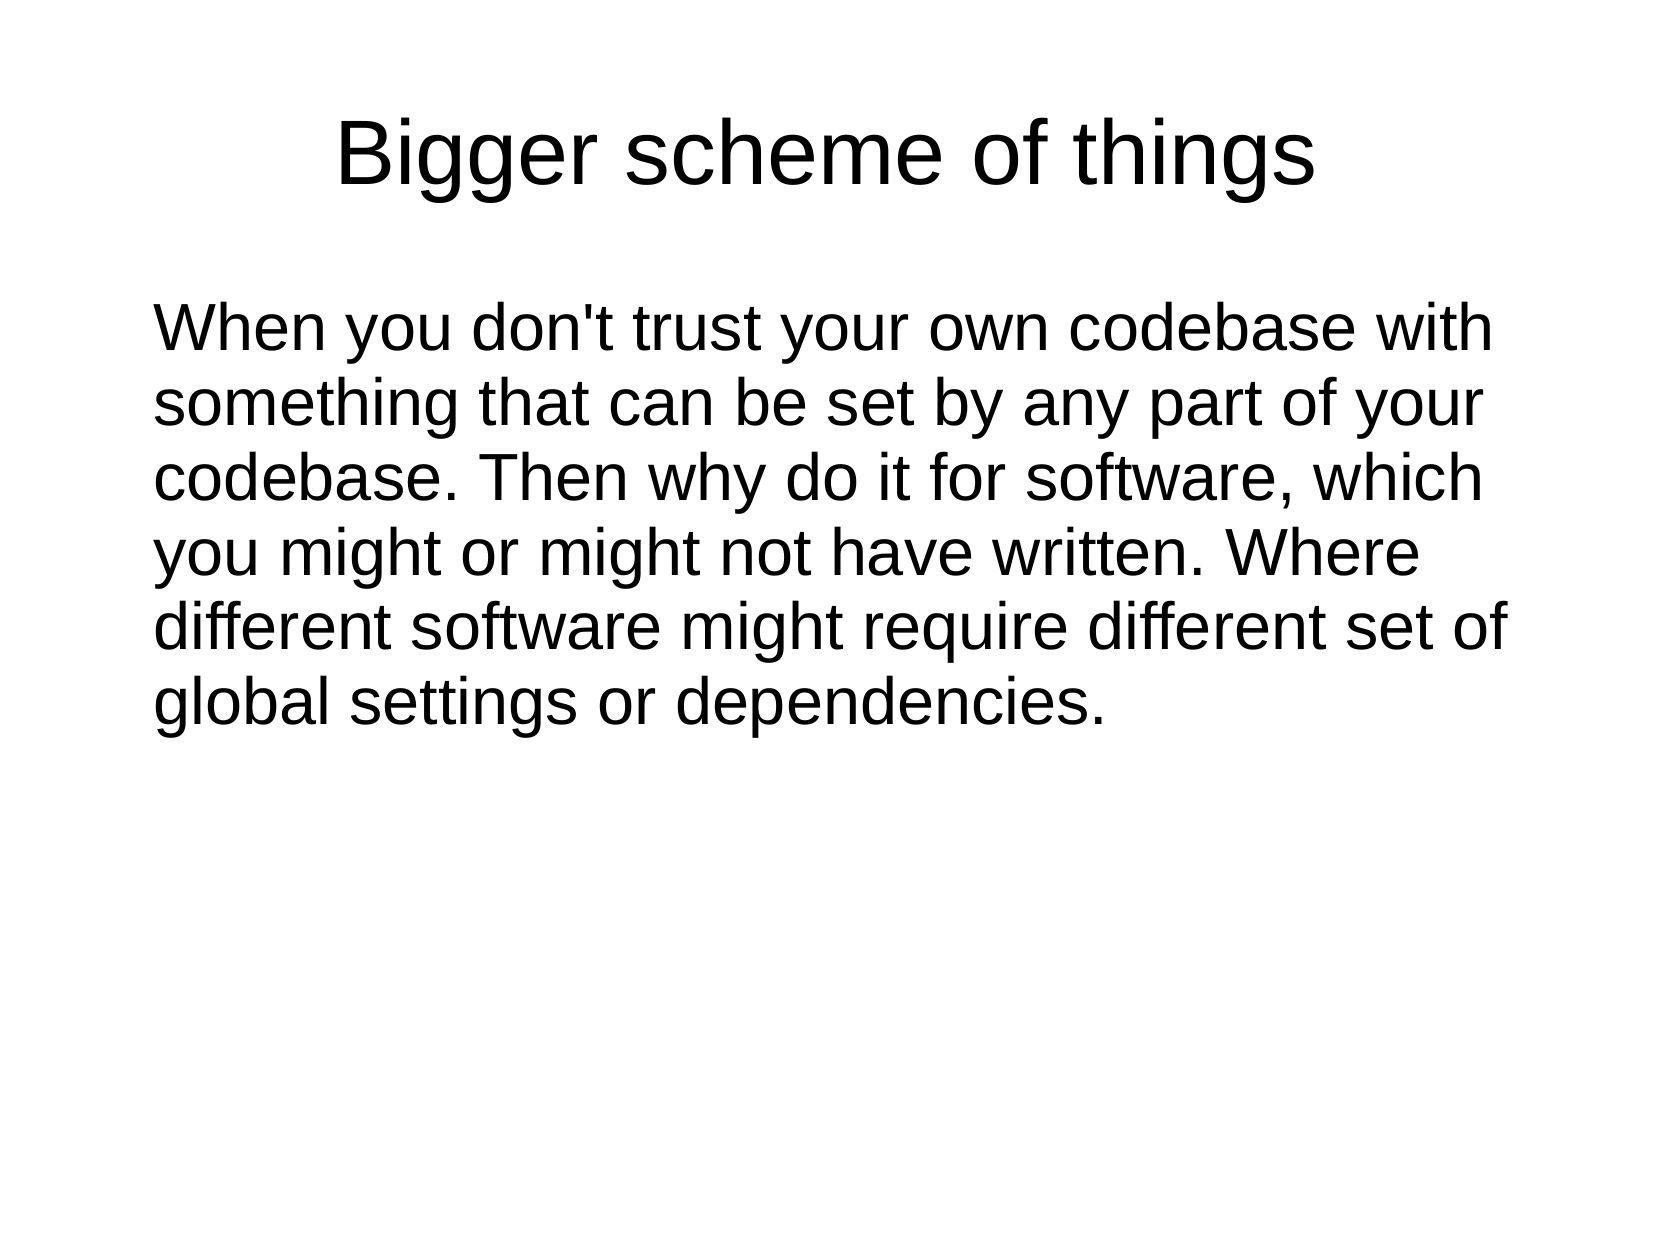

# Bigger scheme of things
When you don't trust your own codebase with something that can be set by any part of your codebase. Then why do it for software, which you might or might not have written. Where different software might require different set of global settings or dependencies.